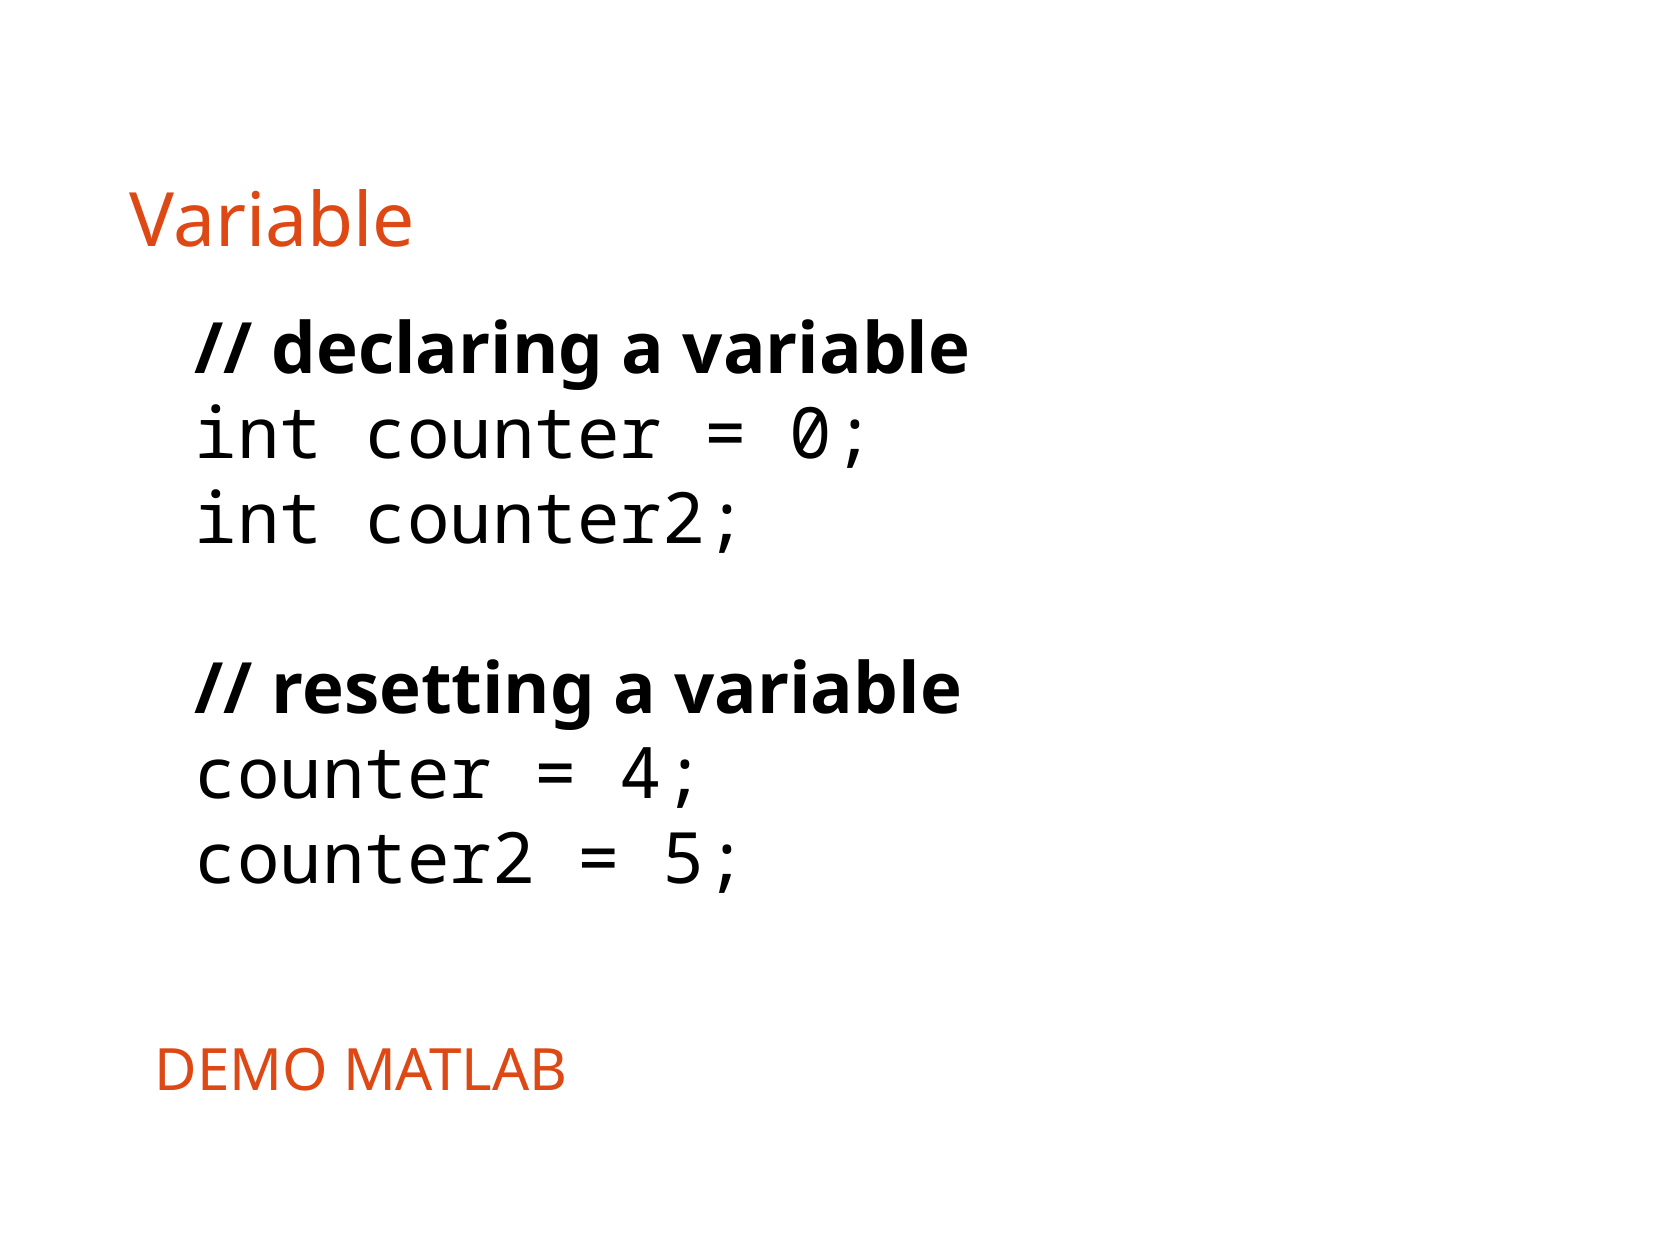

# Variable
// declaring a variable
int counter = 0;
int counter2;
// resetting a variable
counter = 4;
counter2 = 5;
DEMO MATLAB